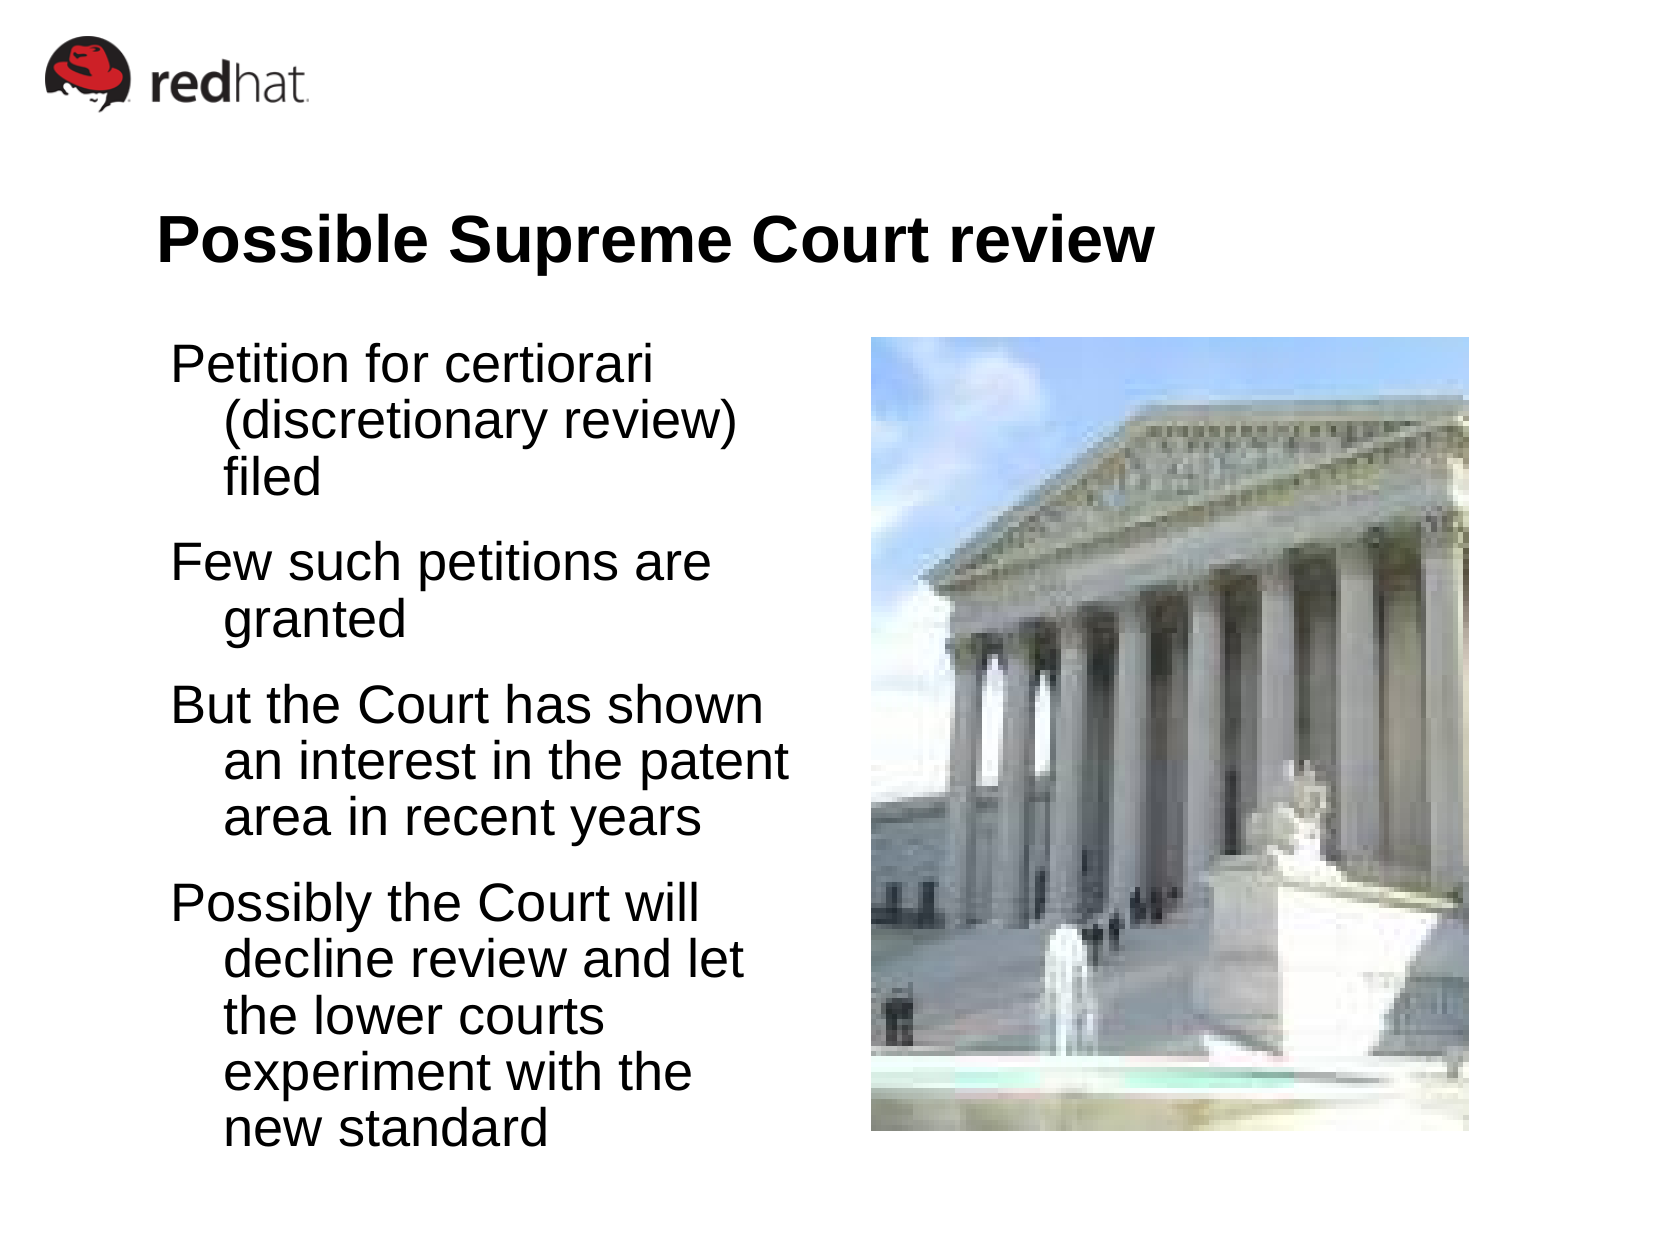

# Possible Supreme Court review
Petition for certiorari (discretionary review) filed
Few such petitions are granted
But the Court has shown an interest in the patent area in recent years
Possibly the Court will decline review and let the lower courts experiment with the new standard